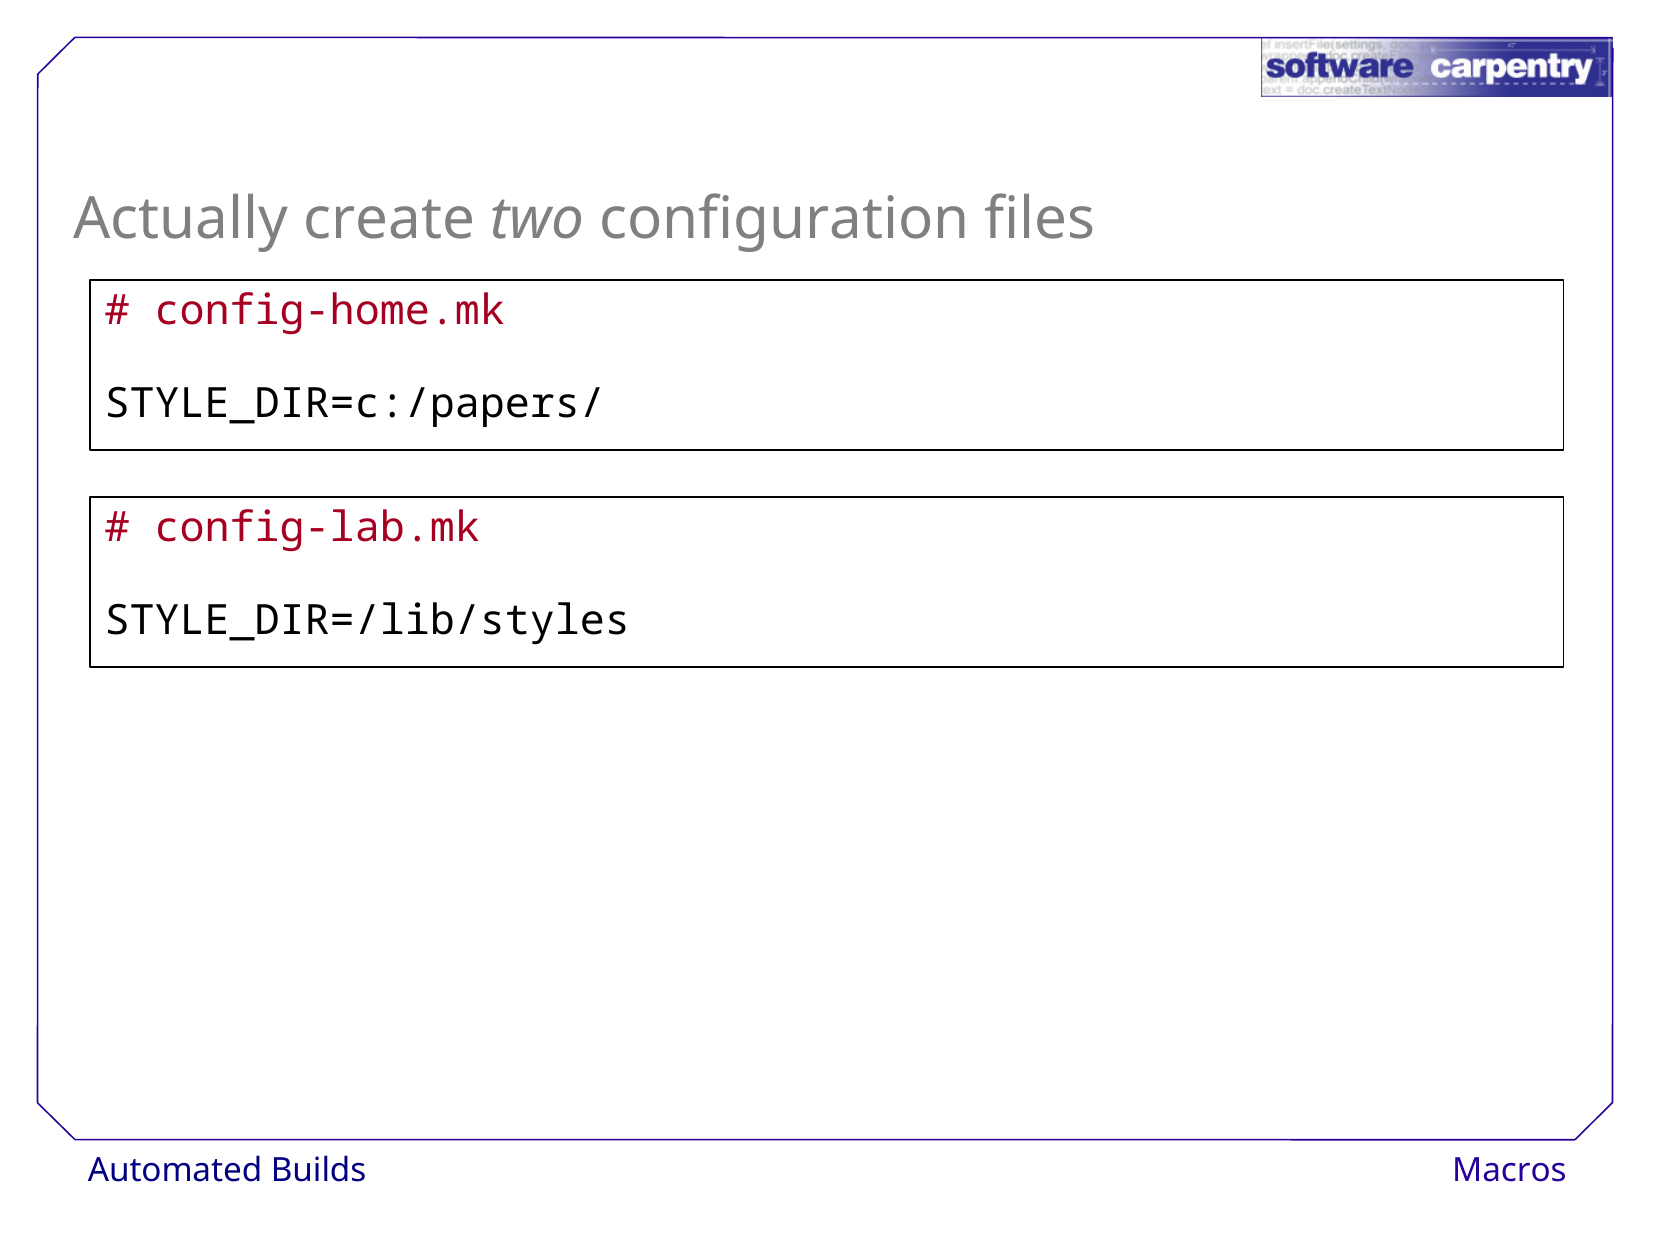

Actually create two configuration files
# config-home.mk
STYLE_DIR=c:/papers/
# config-lab.mk
STYLE_DIR=/lib/styles